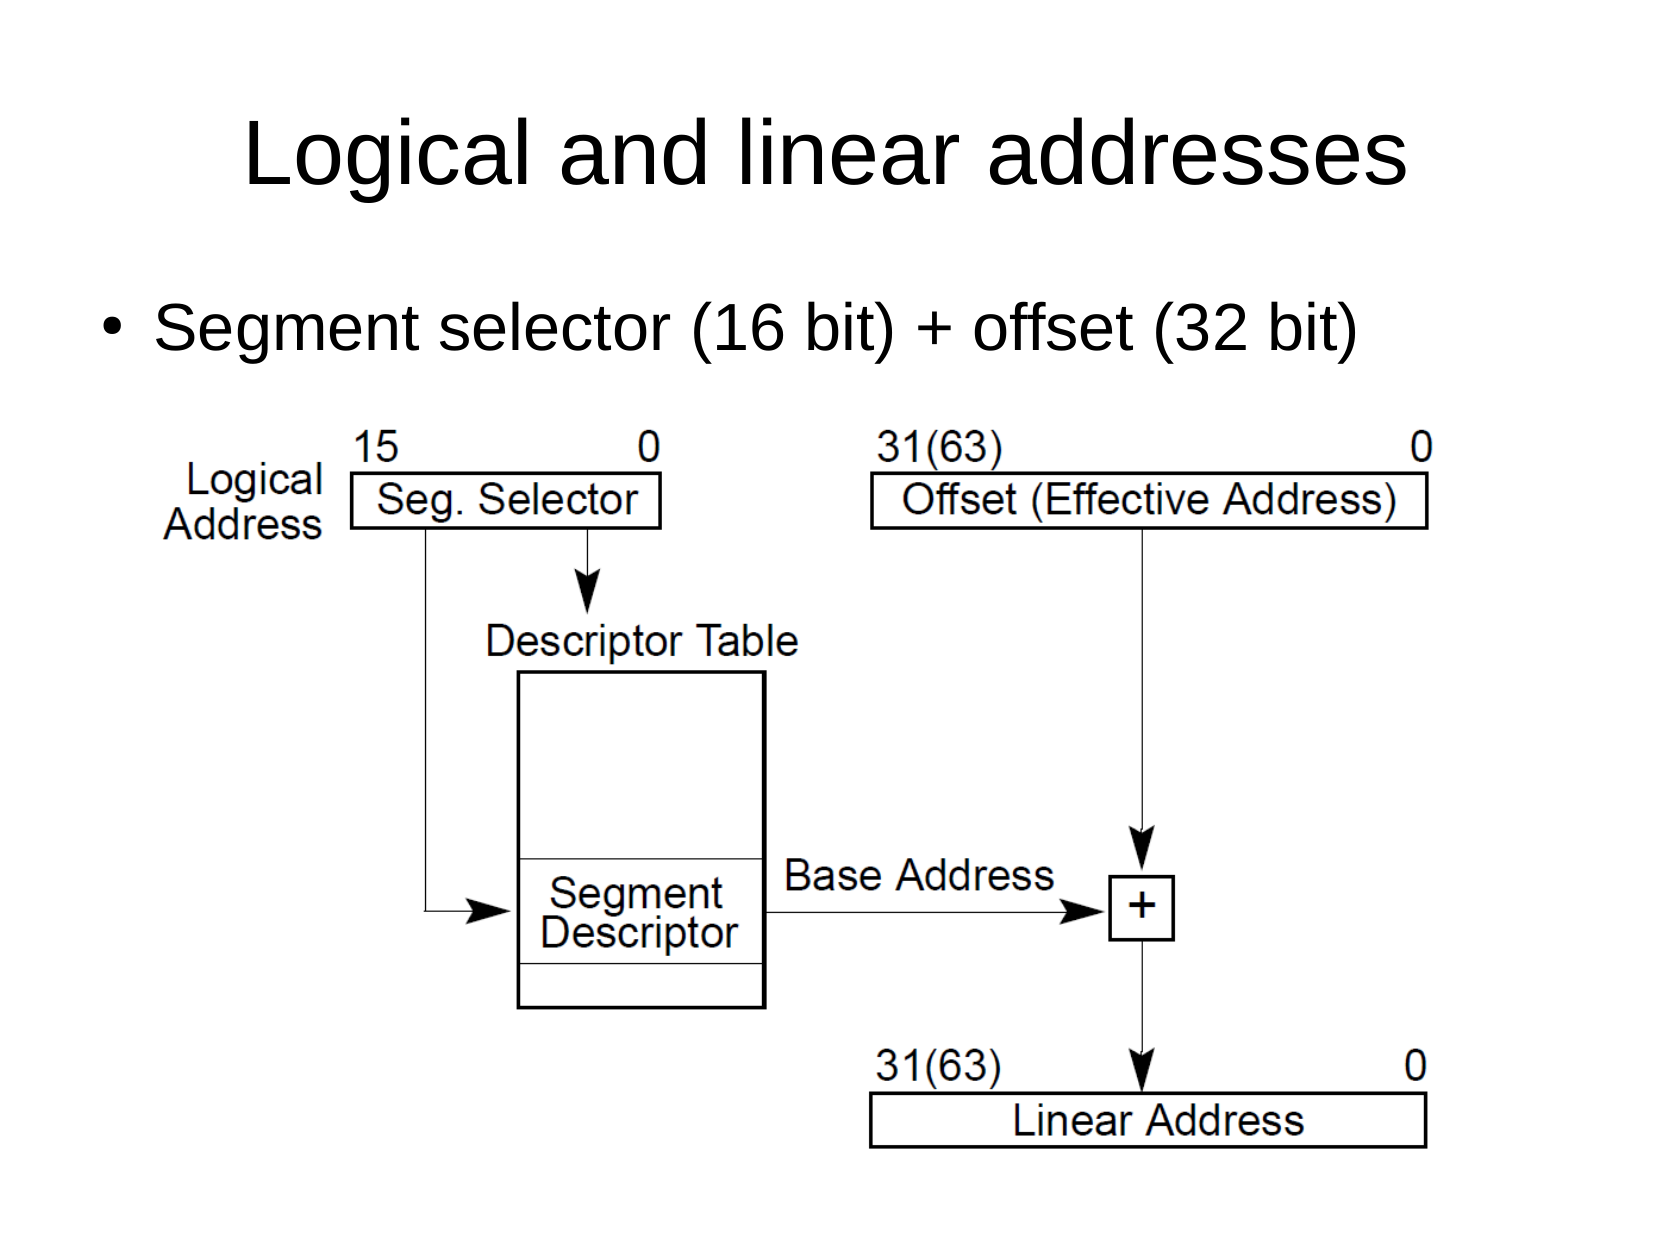

# Logical and linear addresses
Segment selector (16 bit) + offset (32 bit)